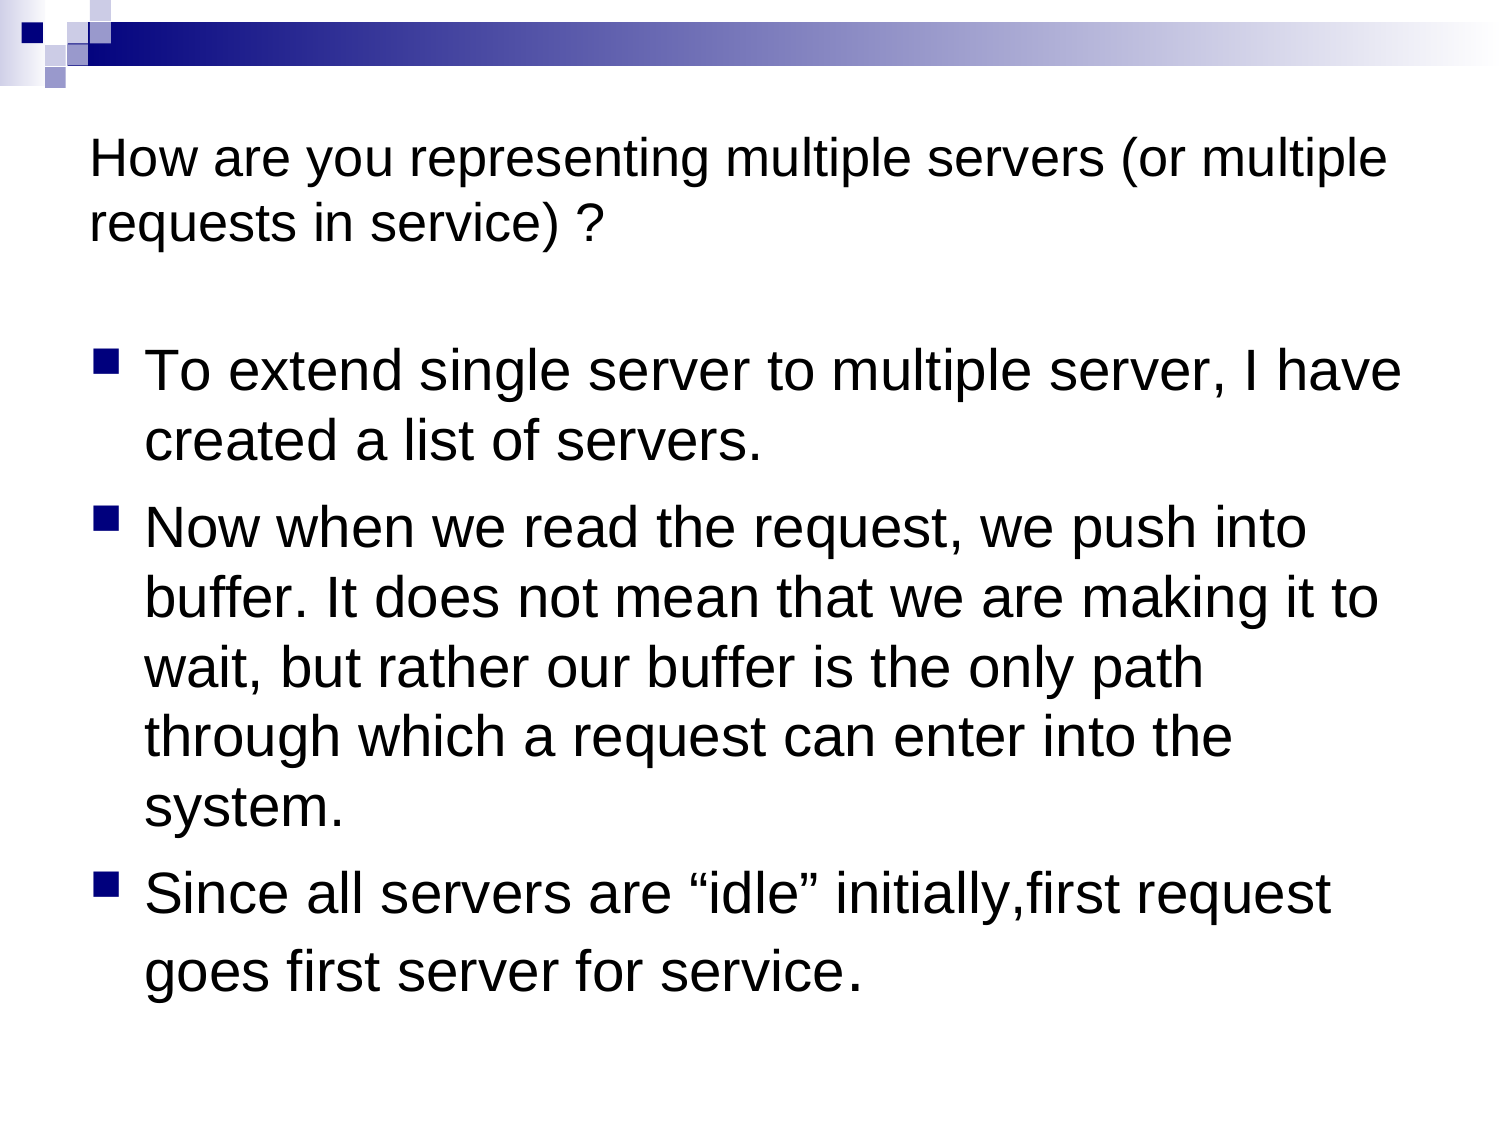

# How are you representing multiple servers (or multiple requests in service) ?
To extend single server to multiple server, I have created a list of servers.
Now when we read the request, we push into buffer. It does not mean that we are making it to wait, but rather our buffer is the only path through which a request can enter into the system.
Since all servers are “idle” initially,first request goes first server for service.